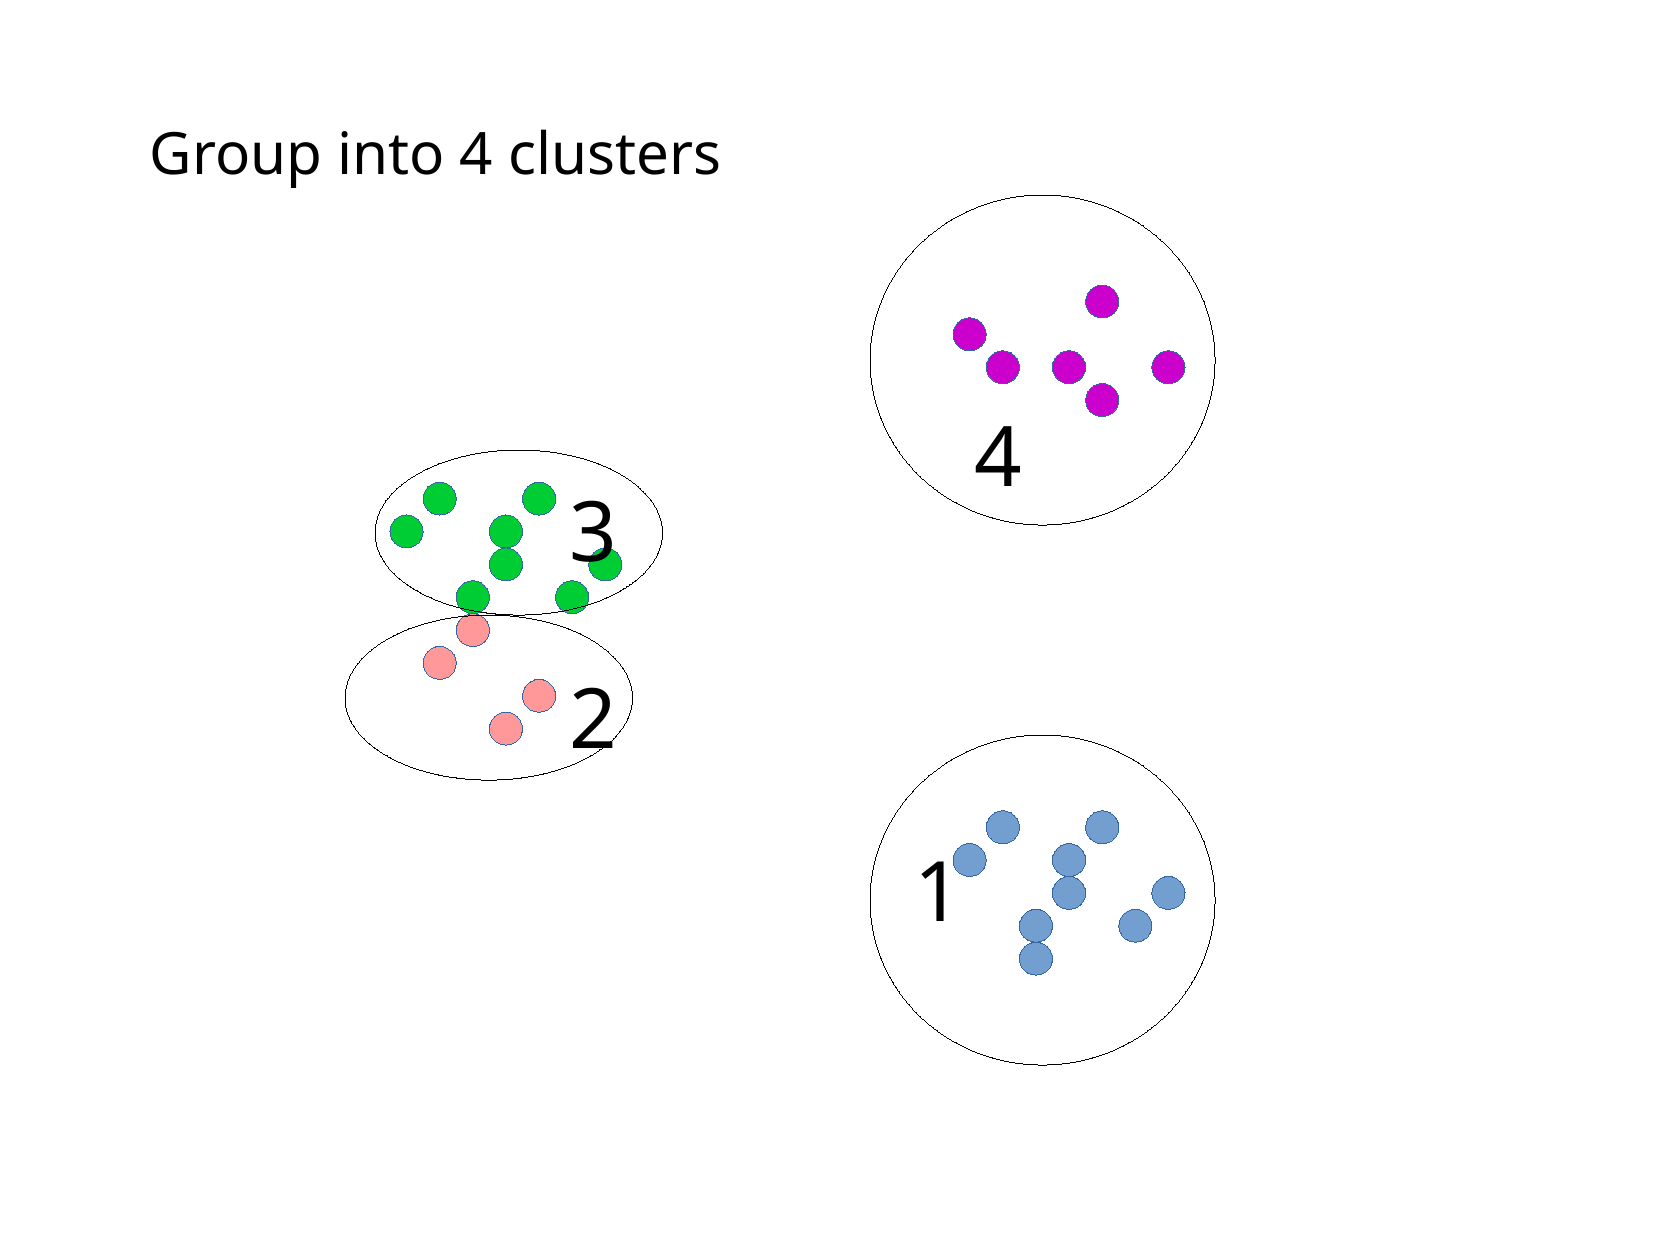

Group into 4 clusters
4
3
2
1